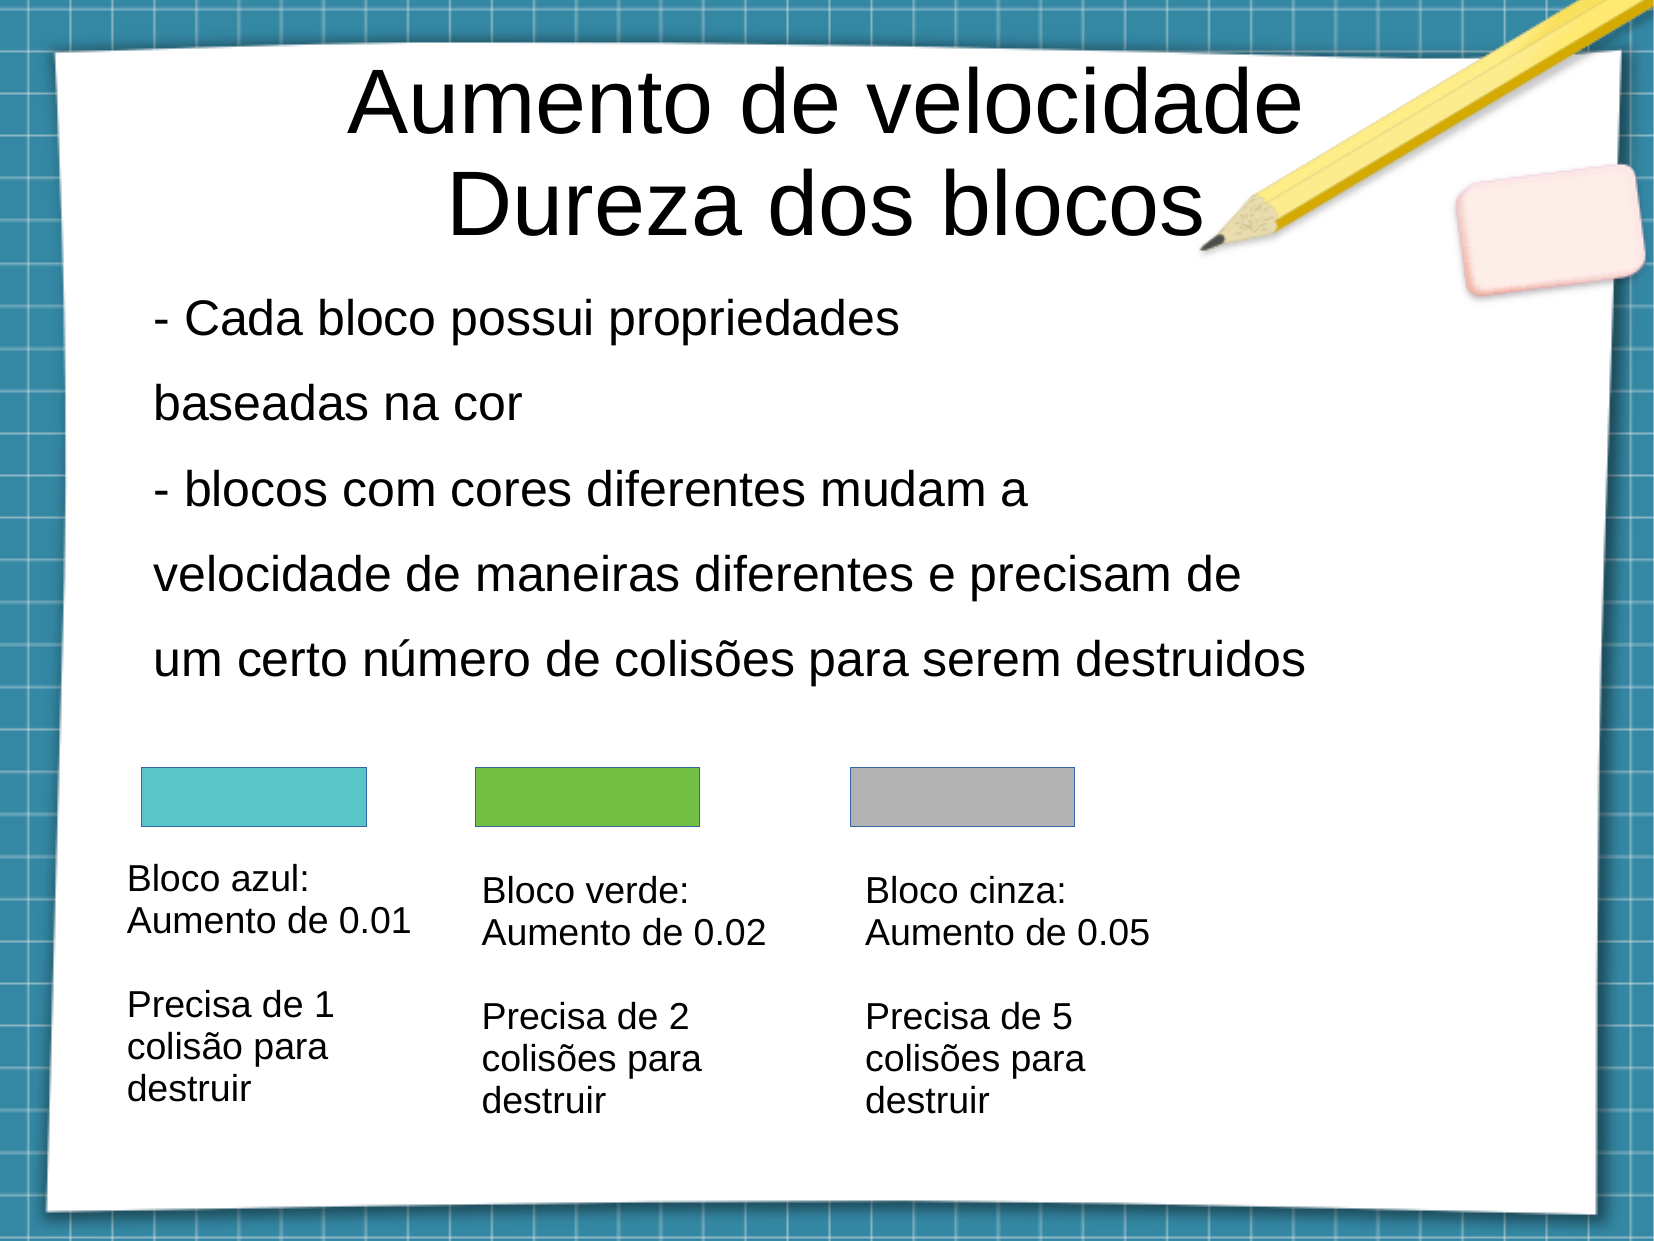

# Aumento de velocidade Dureza dos blocos
- Cada bloco possui propriedades
baseadas na cor
- blocos com cores diferentes mudam a
velocidade de maneiras diferentes e precisam de
um certo número de colisões para serem destruidos
Bloco azul:
Aumento de 0.01
Precisa de 1 colisão para destruir
Bloco verde:
Aumento de 0.02
Precisa de 2 colisões para destruir
Bloco cinza:
Aumento de 0.05
Precisa de 5 colisões para destruir